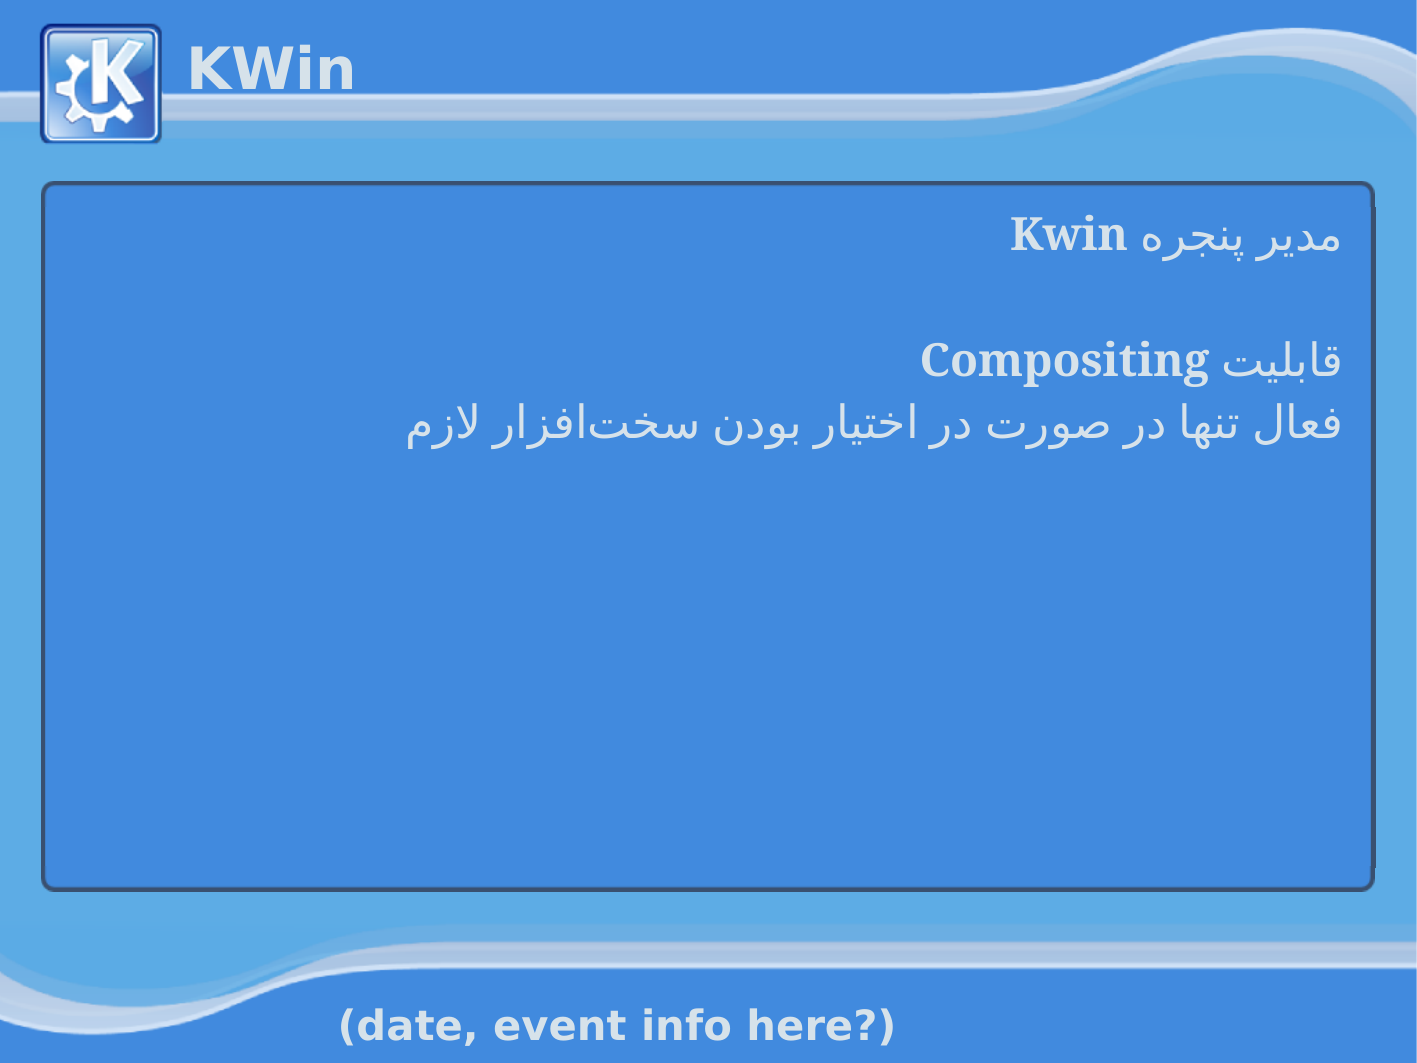

KWin
مدیر پنجره Kwin
قابلیت Compositing
فعال تنها در صورت در اختیار بودن سخت‌افزار لازم